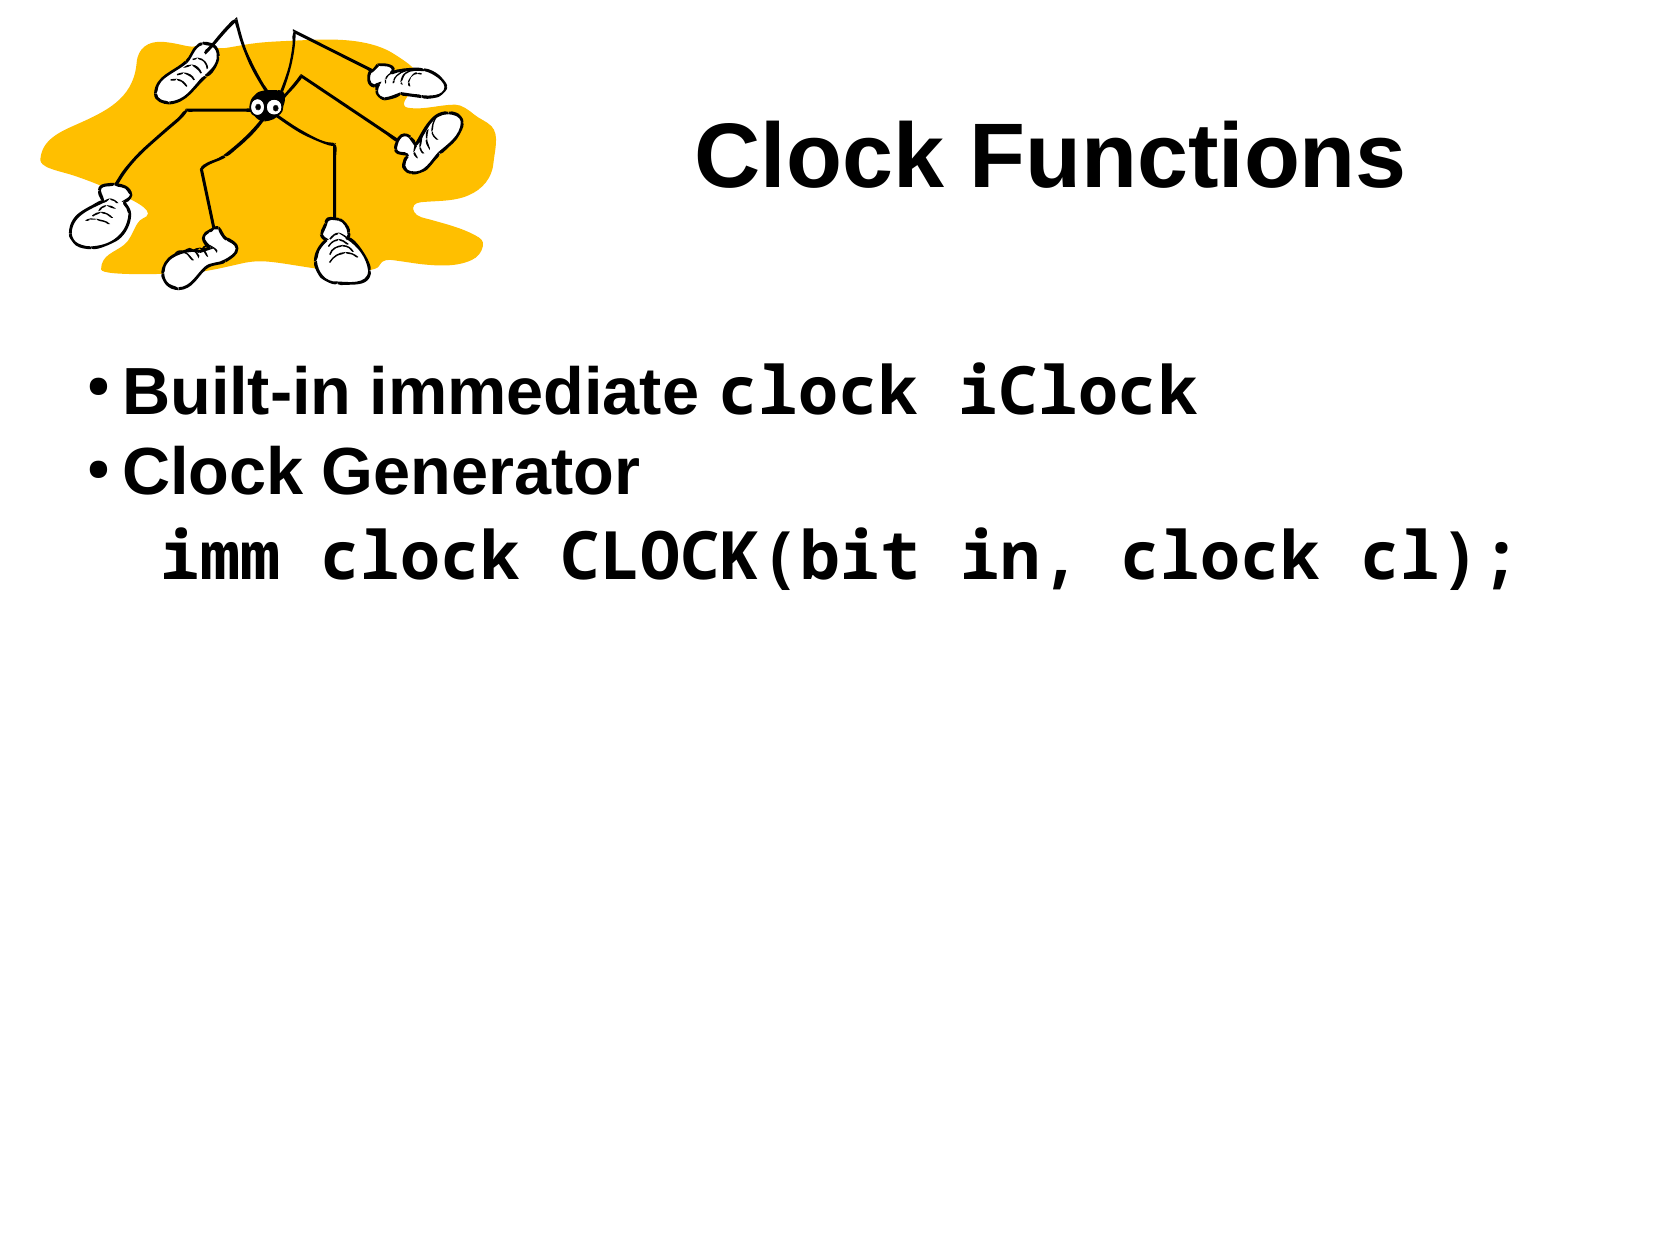

# Clock Functions
Built-in immediate clock iClock
Clock Generator
	imm clock CLOCK(bit in, clock cl);